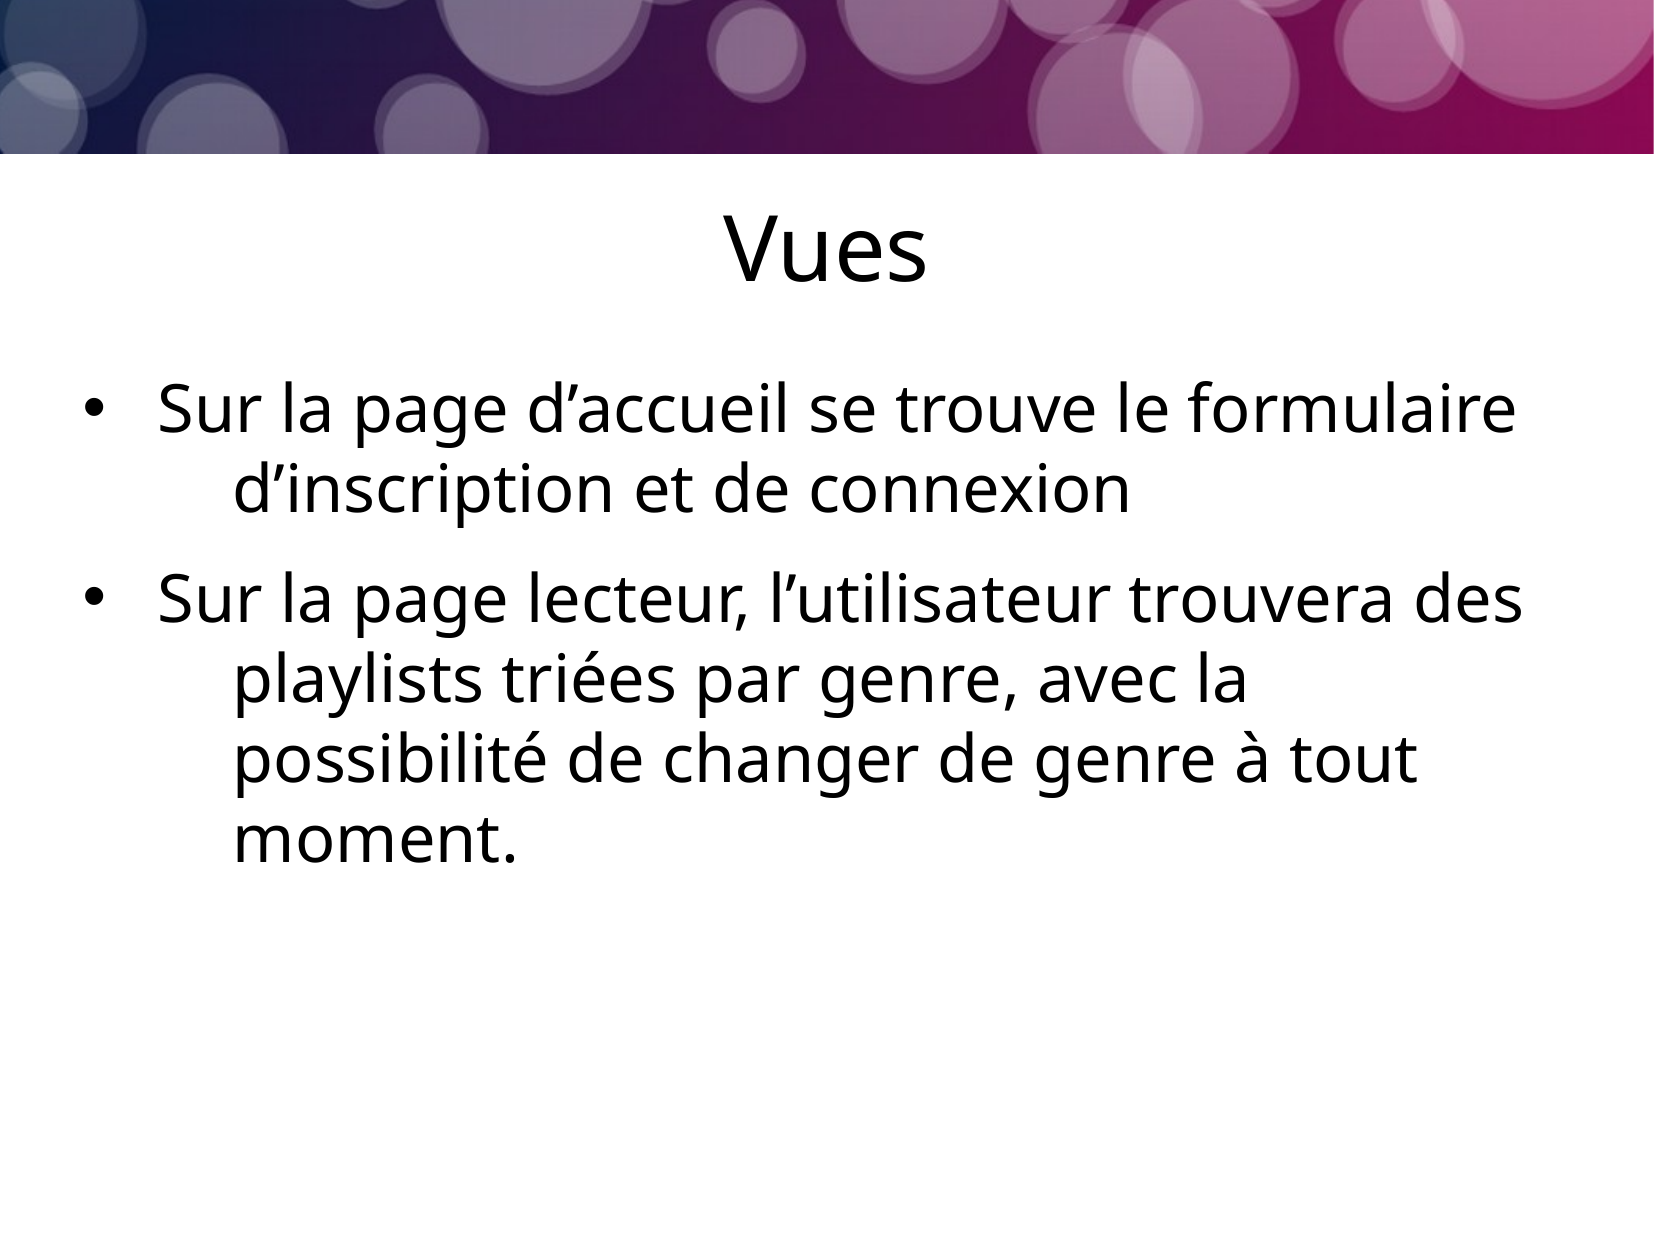

Vues
# Sur la page d’accueil se trouve le formulaire d’inscription et de connexion
Sur la page lecteur, l’utilisateur trouvera des playlists triées par genre, avec la possibilité de changer de genre à tout moment.